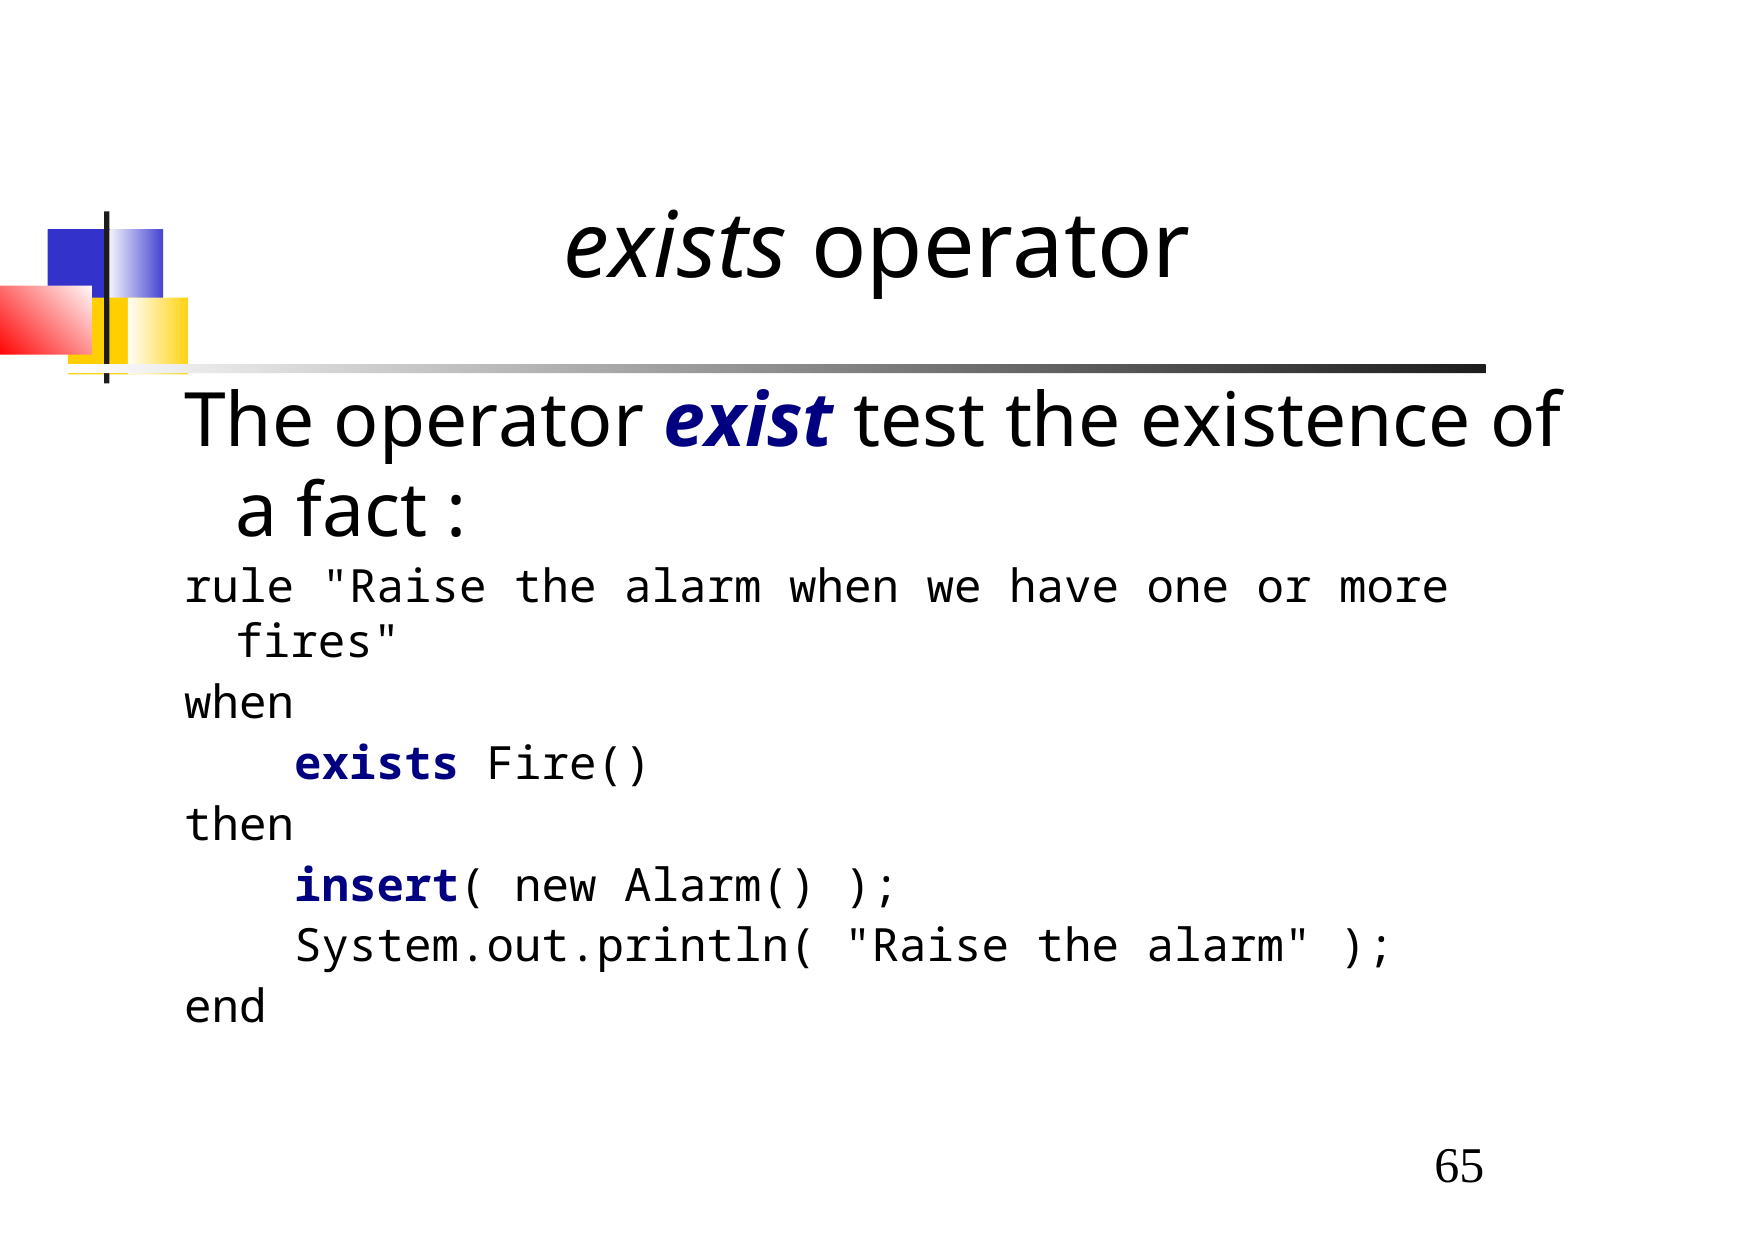

# exists operator
The operator exist test the existence of a fact :
rule "Raise the alarm when we have one or more fires"
when
 exists Fire()
then
 insert( new Alarm() );
 System.out.println( "Raise the alarm" );
end